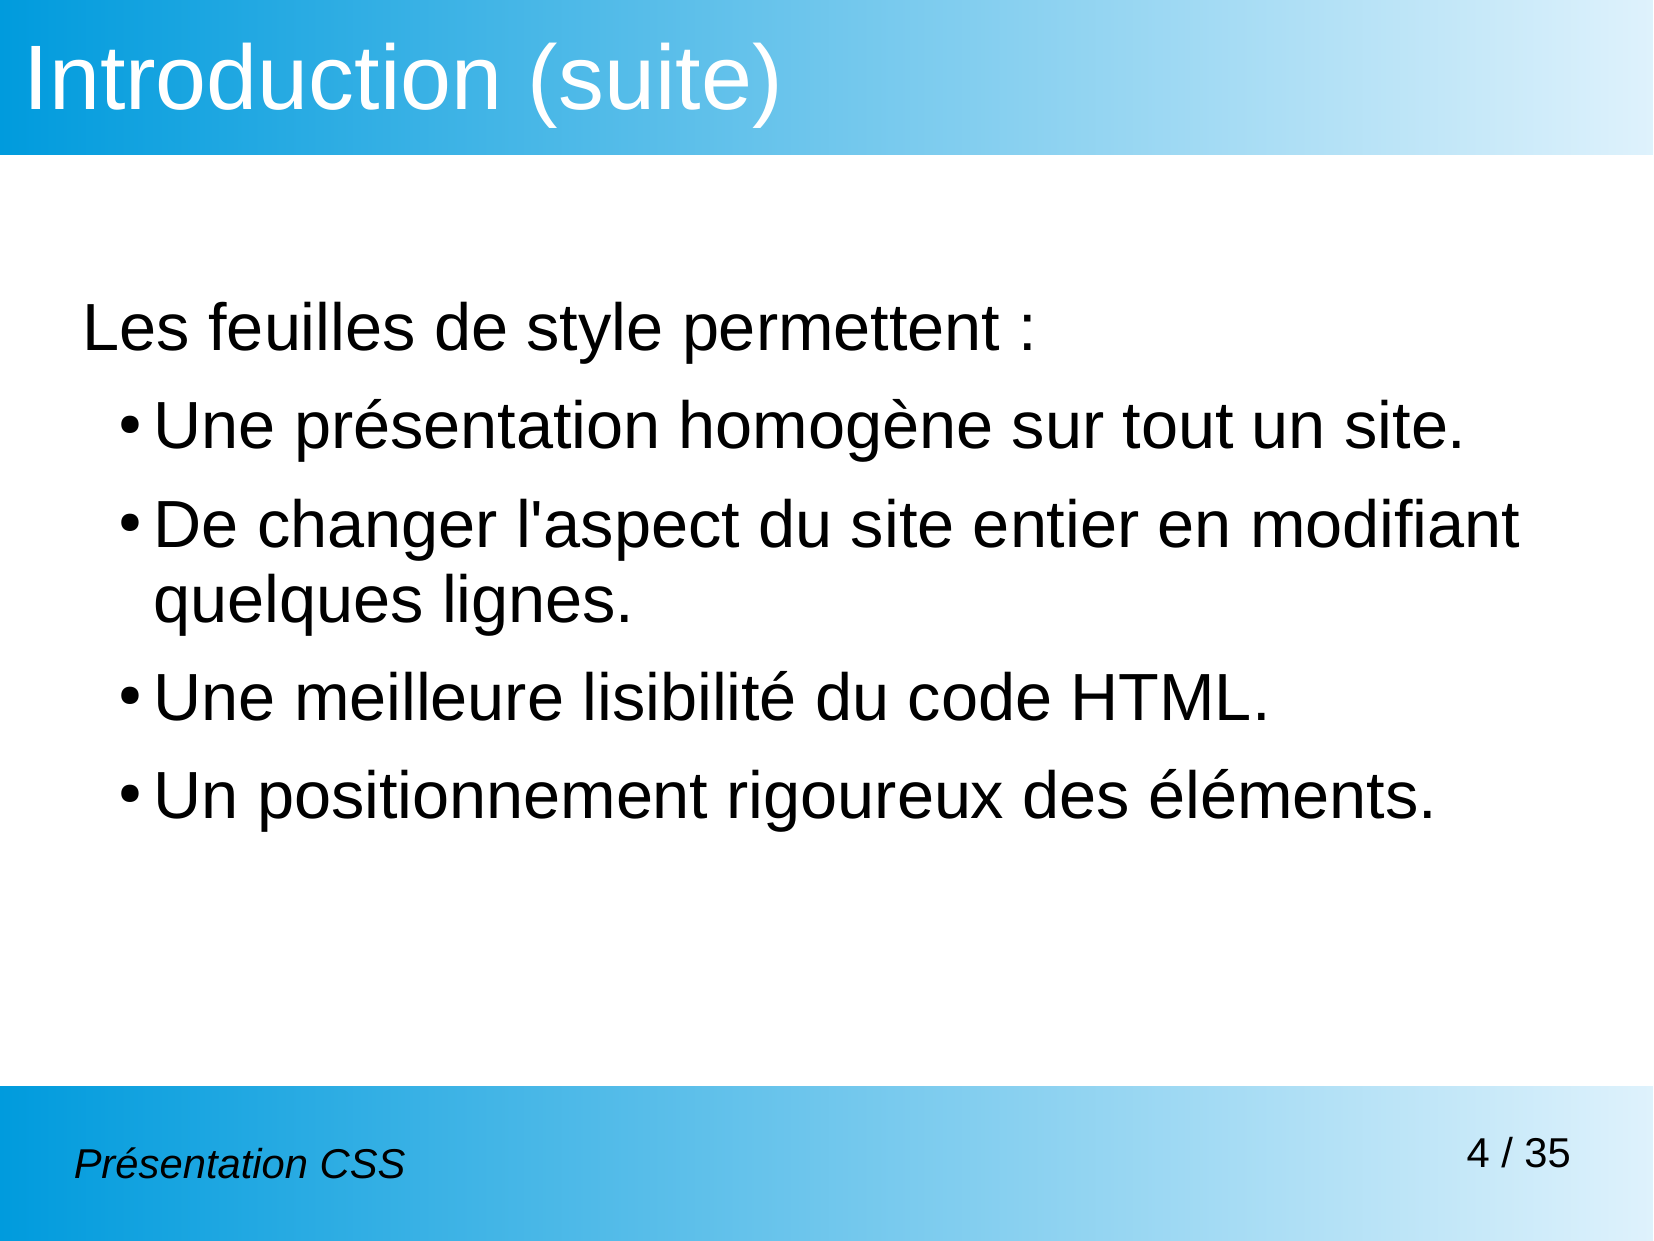

# Introduction (suite)
Les feuilles de style permettent :
Une présentation homogène sur tout un site.
De changer l'aspect du site entier en modifiant quelques lignes.
Une meilleure lisibilité du code HTML.
Un positionnement rigoureux des éléments.